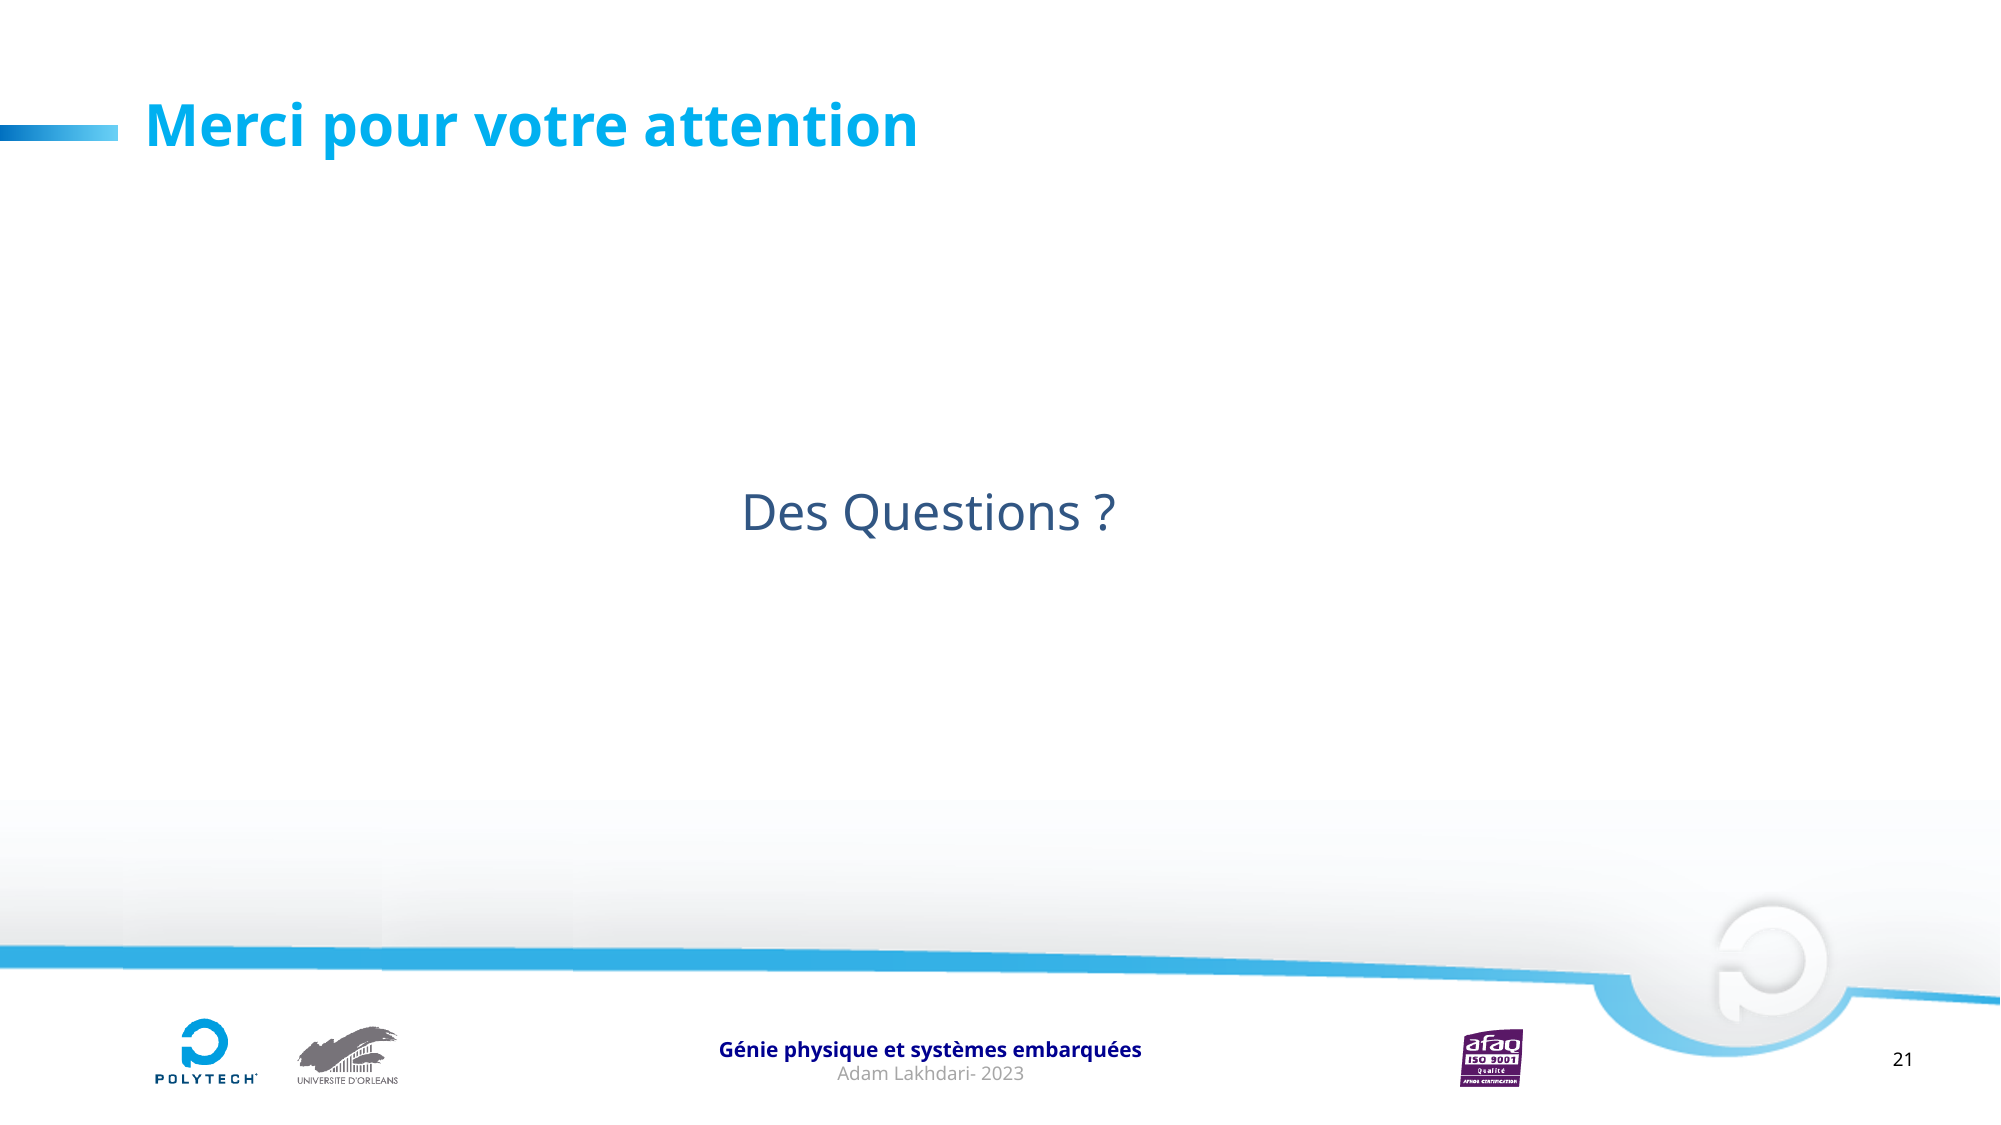

# Merci pour votre attention
Des Questions ?
Génie physique et systèmes embarquées
Adam Lakhdari- 2023
21